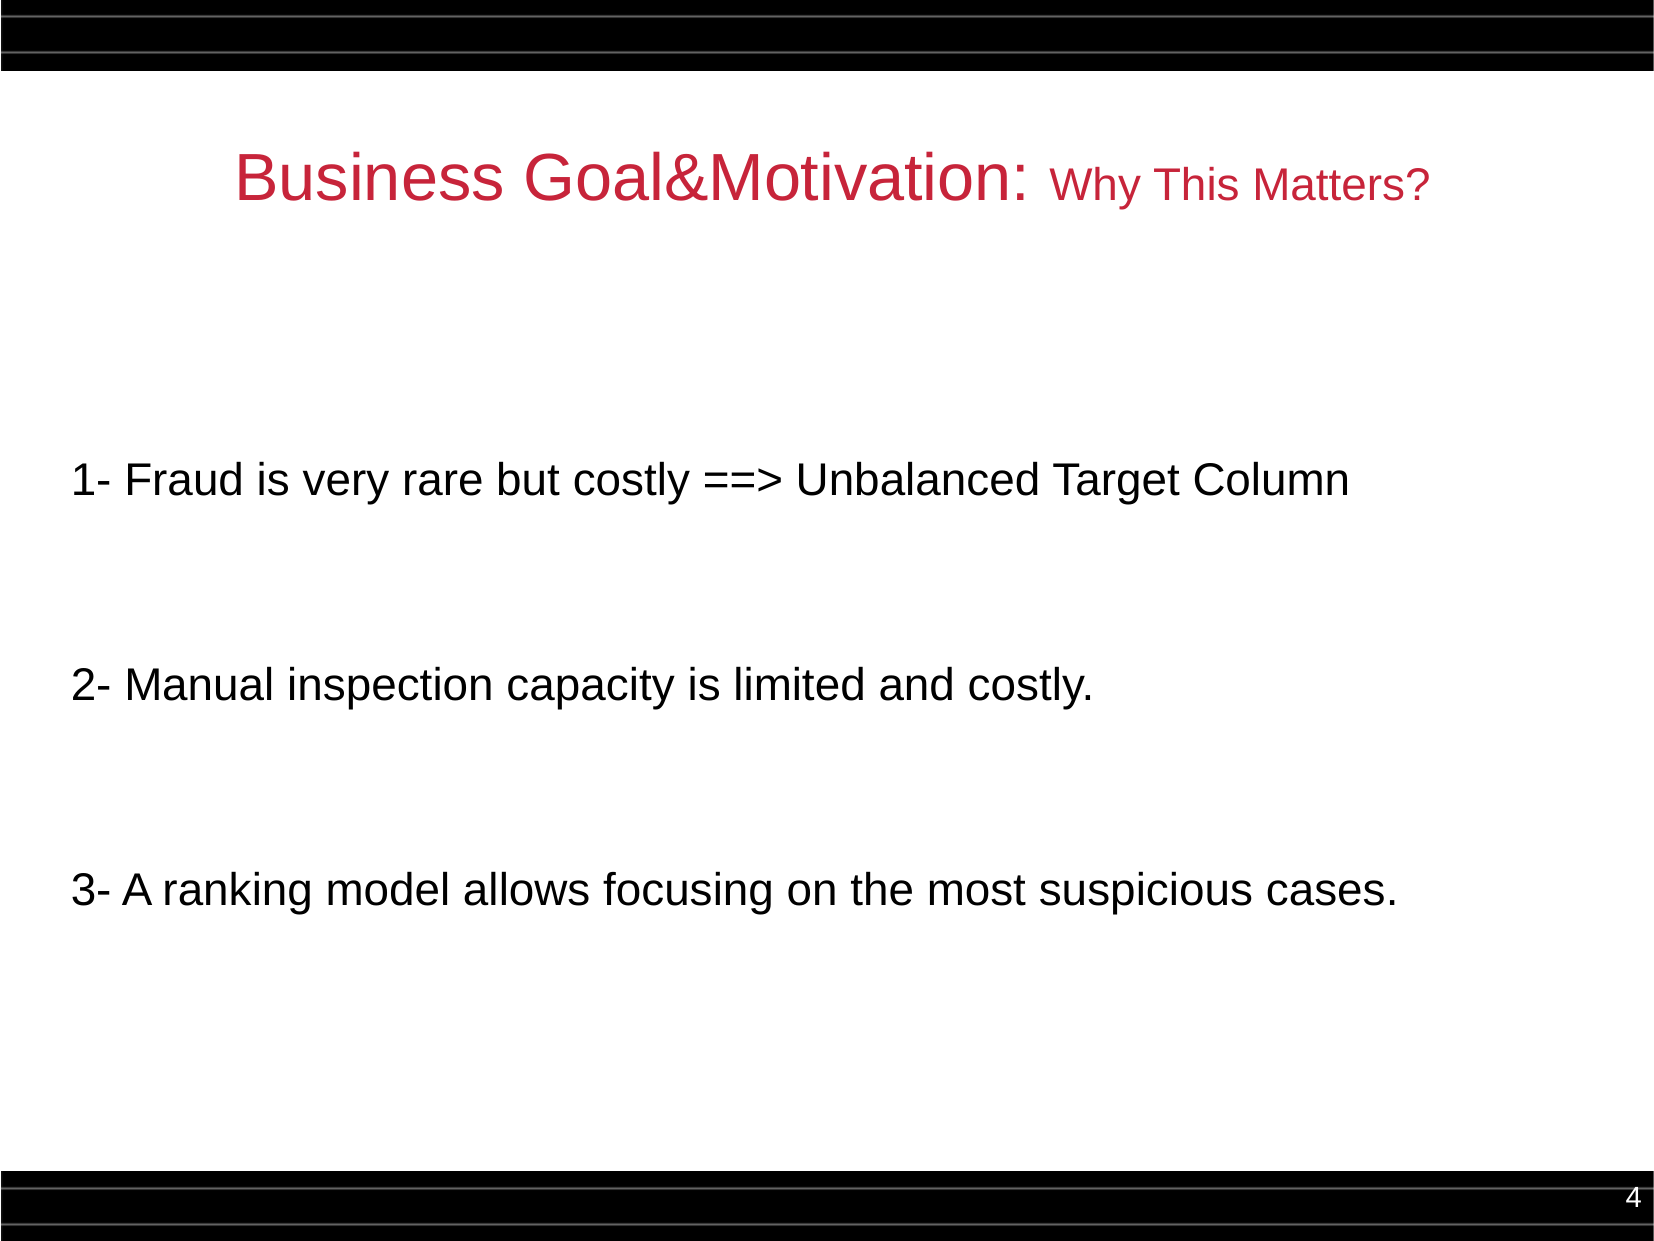

# Business Goal&Motivation: Why This Matters?
1- Fraud is very rare but costly ==> Unbalanced Target Column
2- Manual inspection capacity is limited and costly.
3- A ranking model allows focusing on the most suspicious cases.